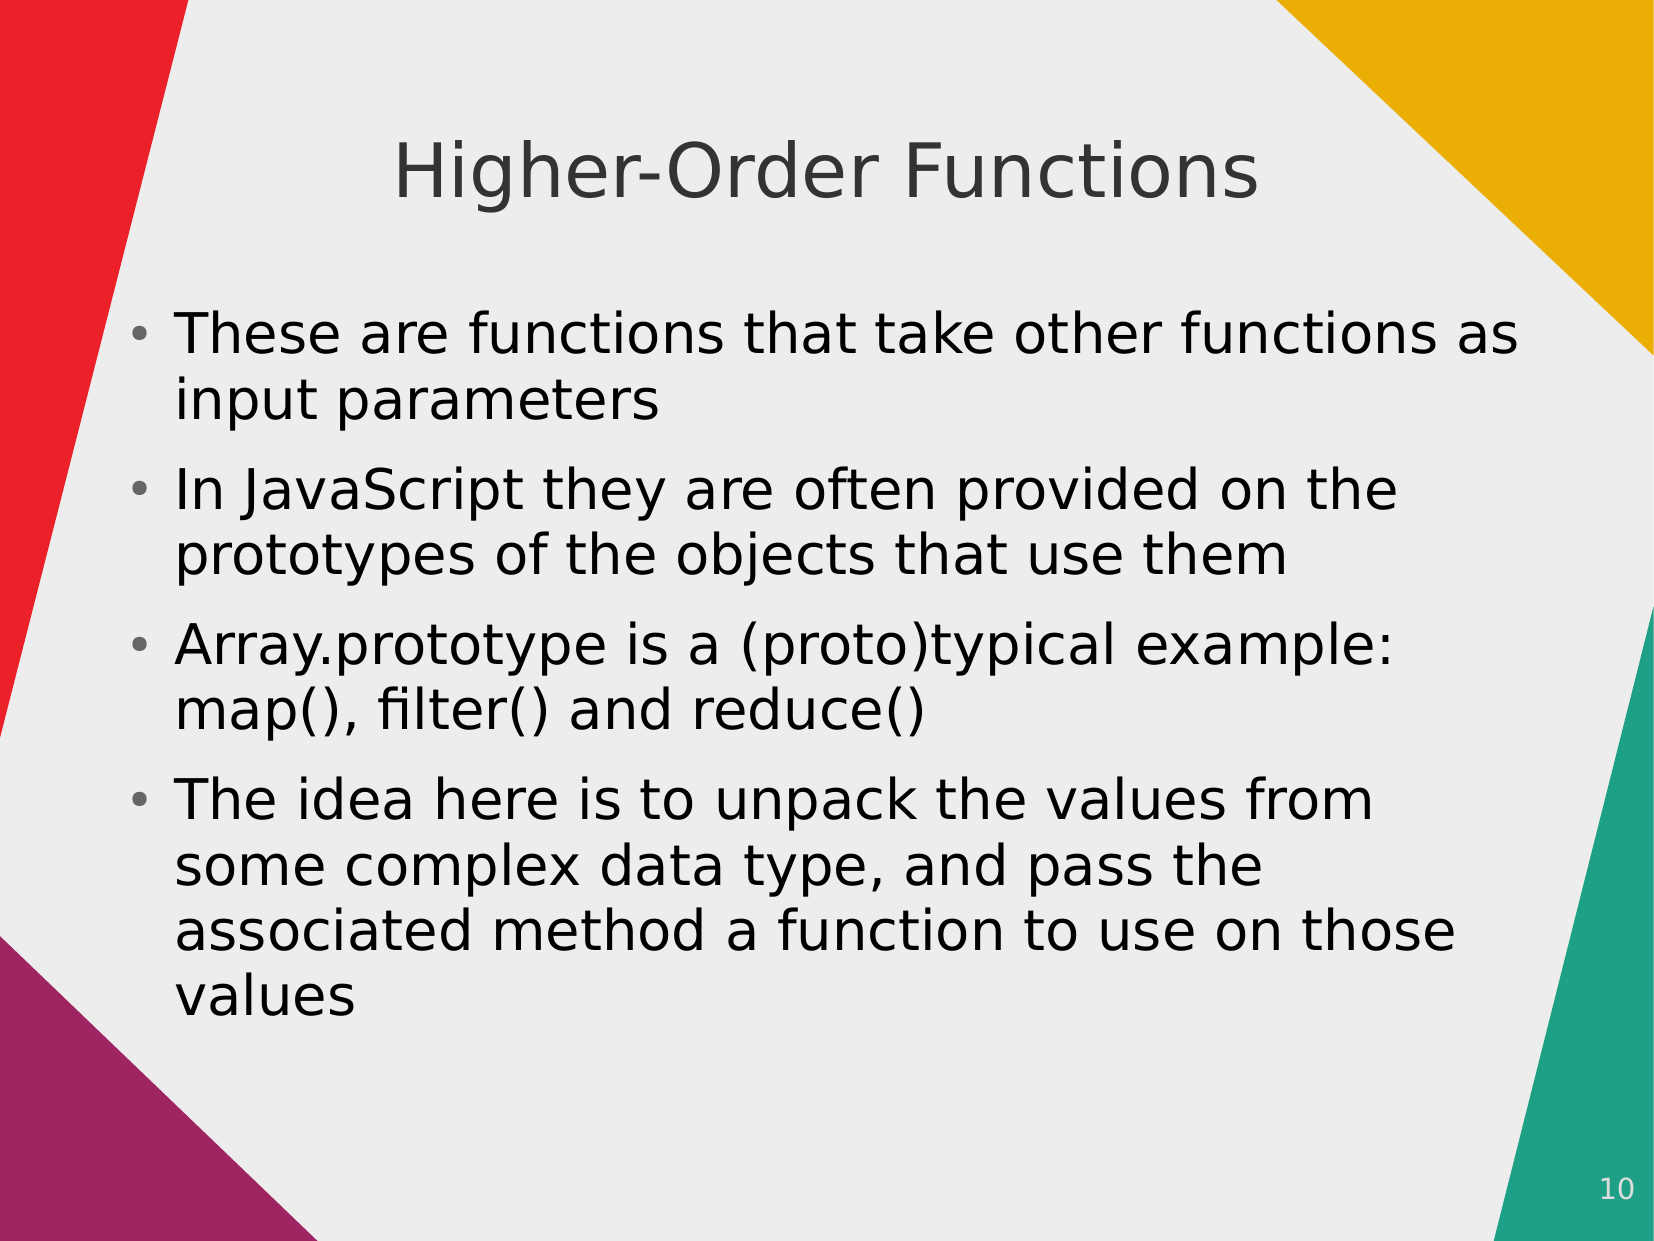

# Higher-Order Functions
These are functions that take other functions as input parameters
In JavaScript they are often provided on the prototypes of the objects that use them
Array.prototype is a (proto)typical example: map(), filter() and reduce()
The idea here is to unpack the values from some complex data type, and pass the associated method a function to use on those values
10